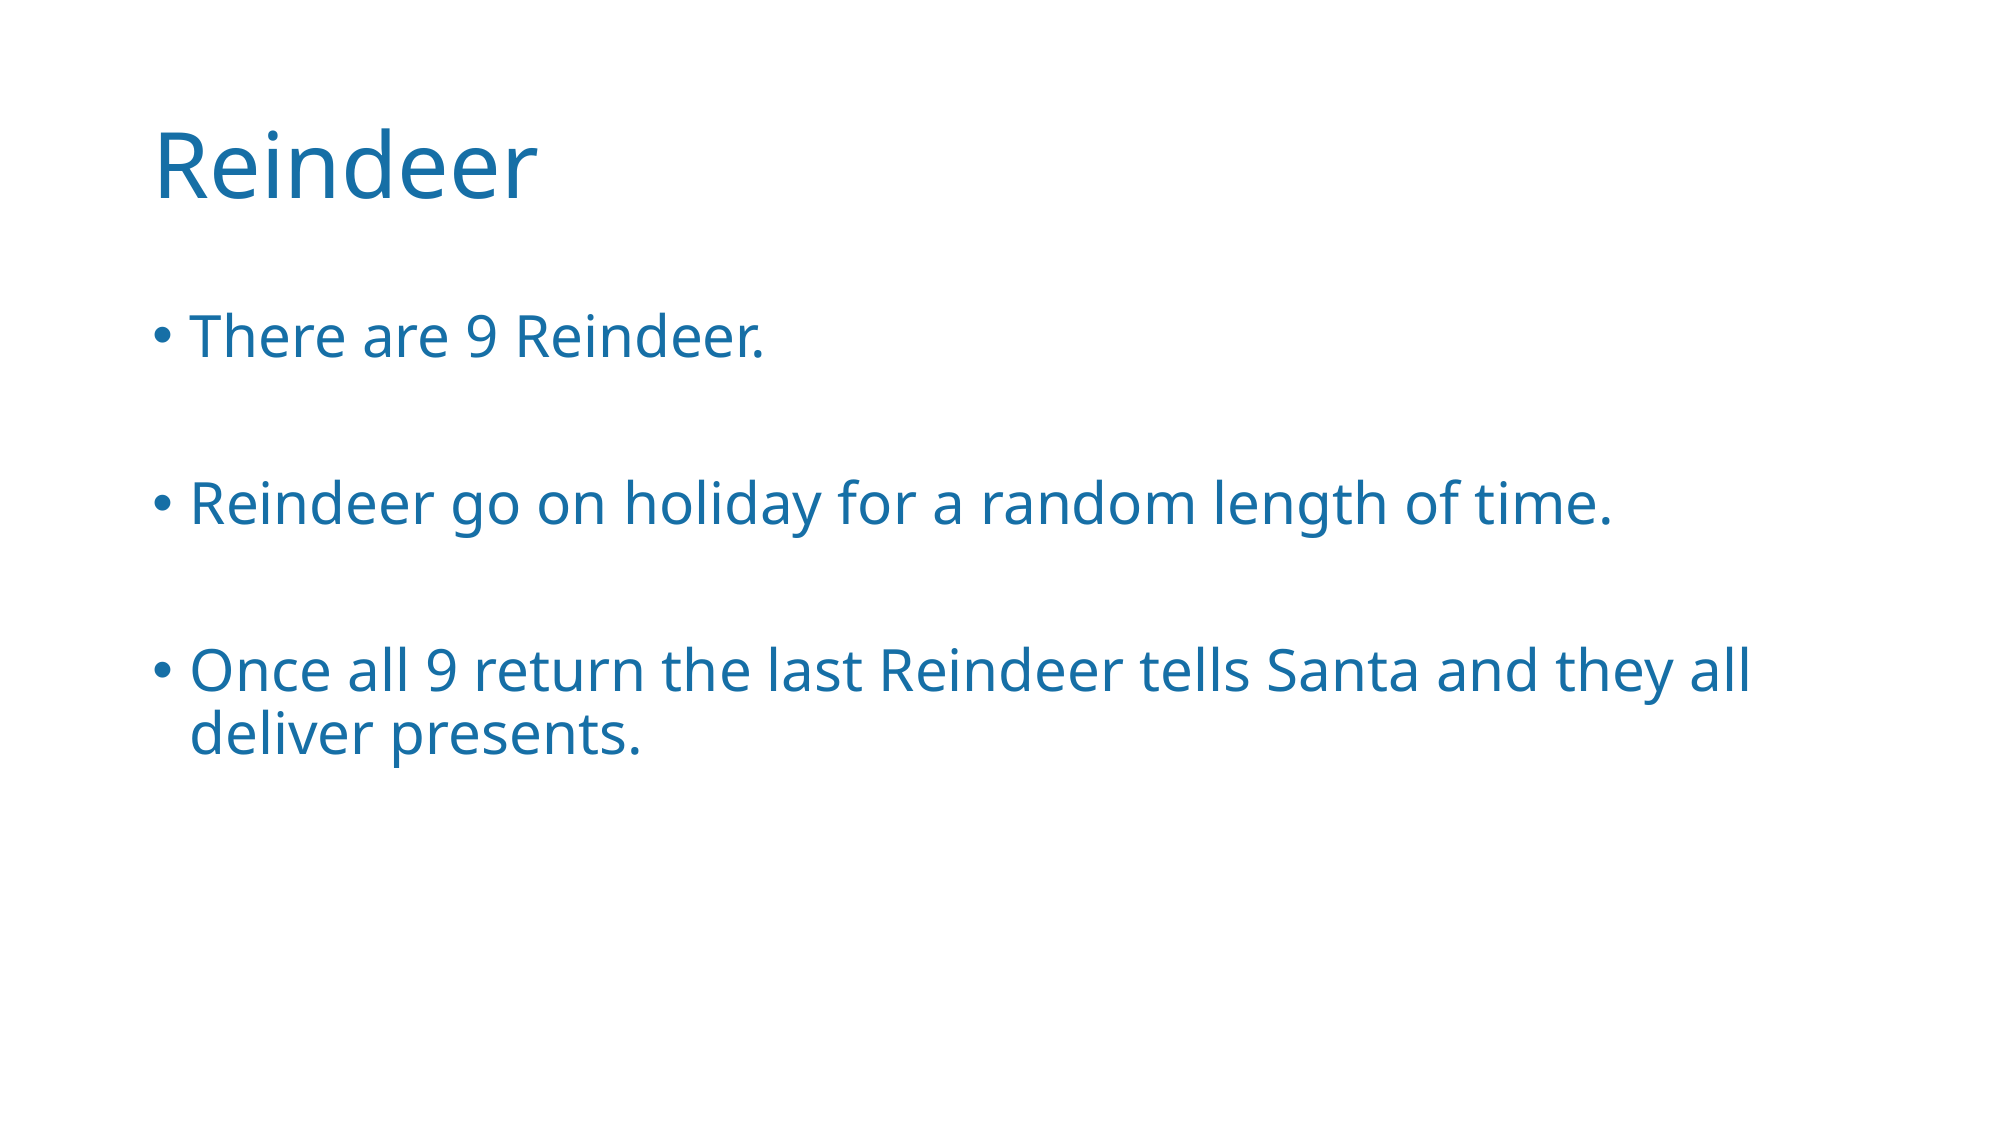

# Reindeer
There are 9 Reindeer.
Reindeer go on holiday for a random length of time.
Once all 9 return the last Reindeer tells Santa and they all deliver presents.